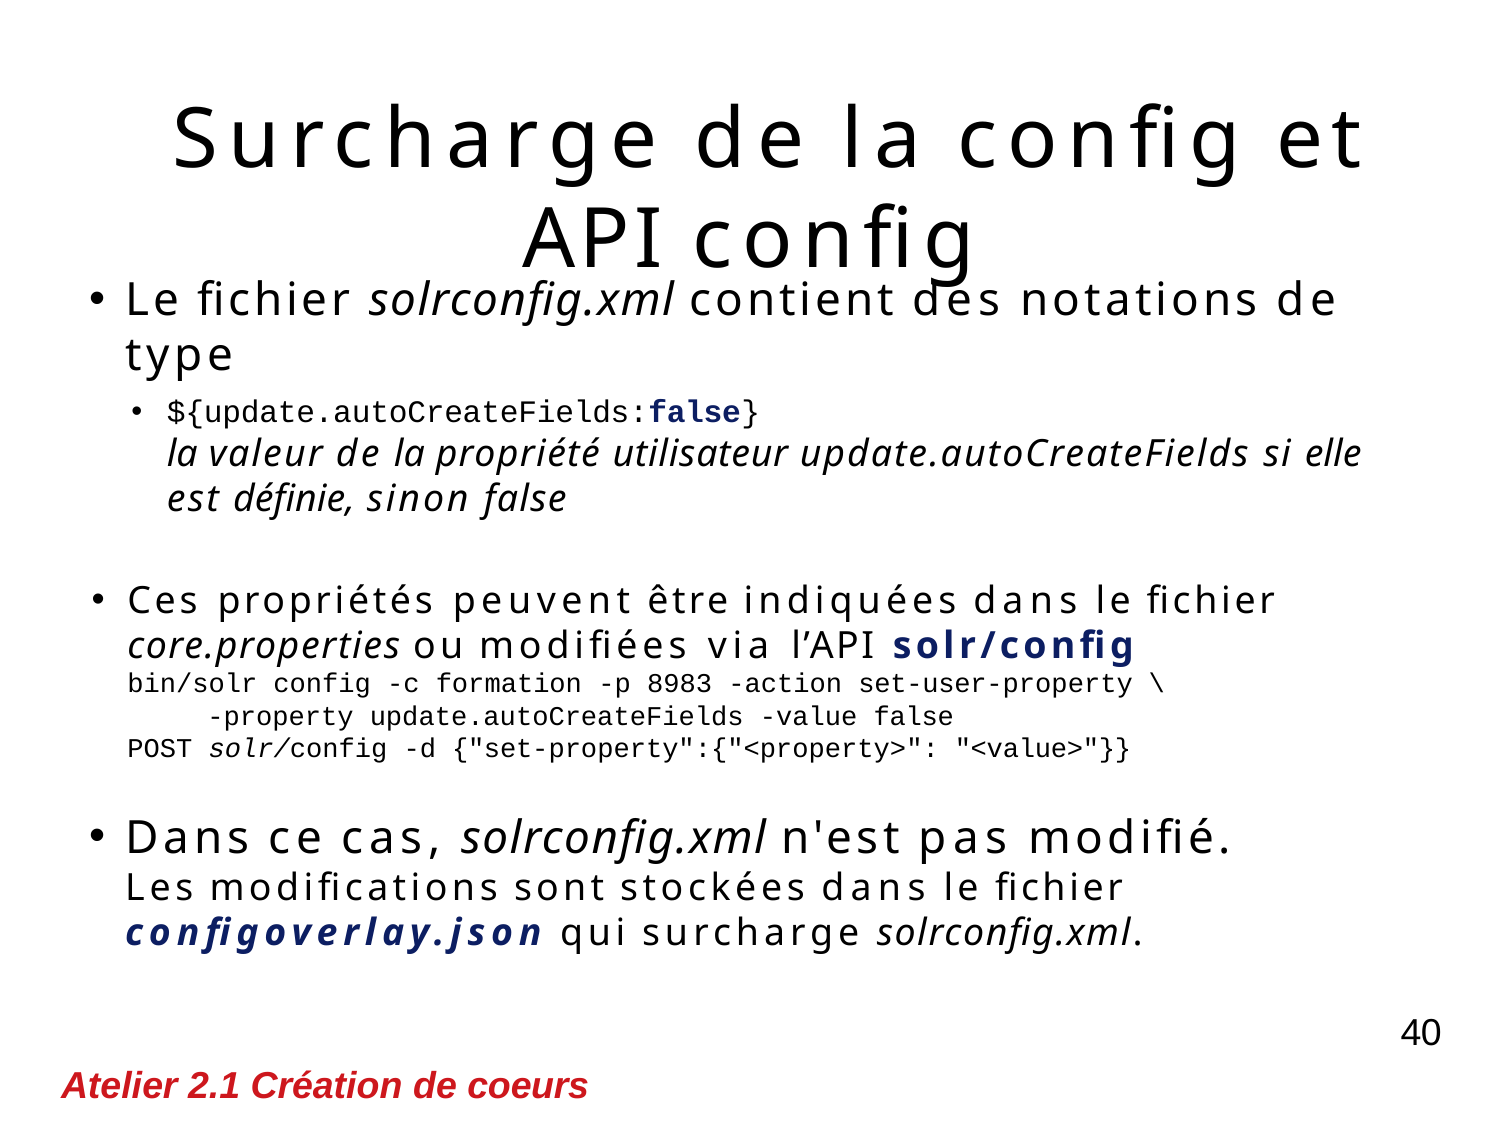

# Surcharge de la config et API config
Le fichier solrconfig.xml contient des notations de type
${update.autoCreateFields:false}
la valeur de la propriété utilisateur update.autoCreateFields si elle est définie, sinon false
Ces propriétés peuvent être indiquées dans le fichier core.properties ou modifiées via l’API solr/config
bin/solr config -c formation -p 8983 -action set-user-property \
 -property update.autoCreateFields -value false
POST solr/config -d {"set-property":{"<property>": "<value>"}}
Dans ce cas, solrconfig.xml n'est pas modifié.
Les modifications sont stockées dans le fichier configoverlay.json qui surcharge solrconfig.xml.
40
Atelier 2.1 Création de coeurs